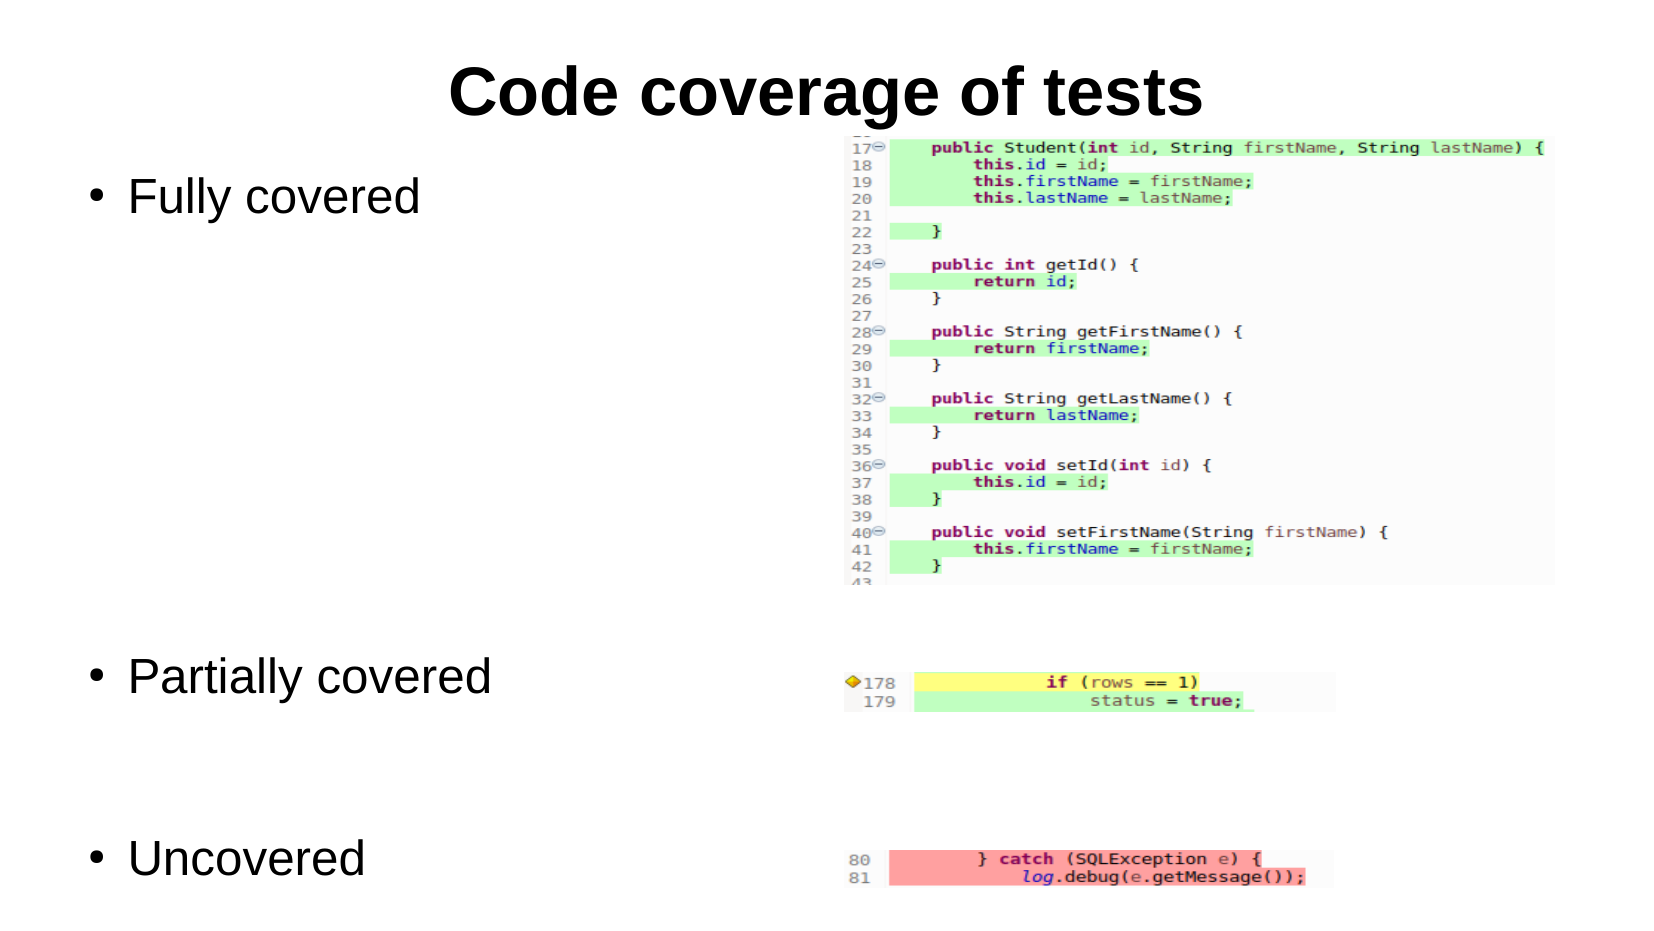

# Code coverage of tests
Fully covered
Partially covered
Uncovered